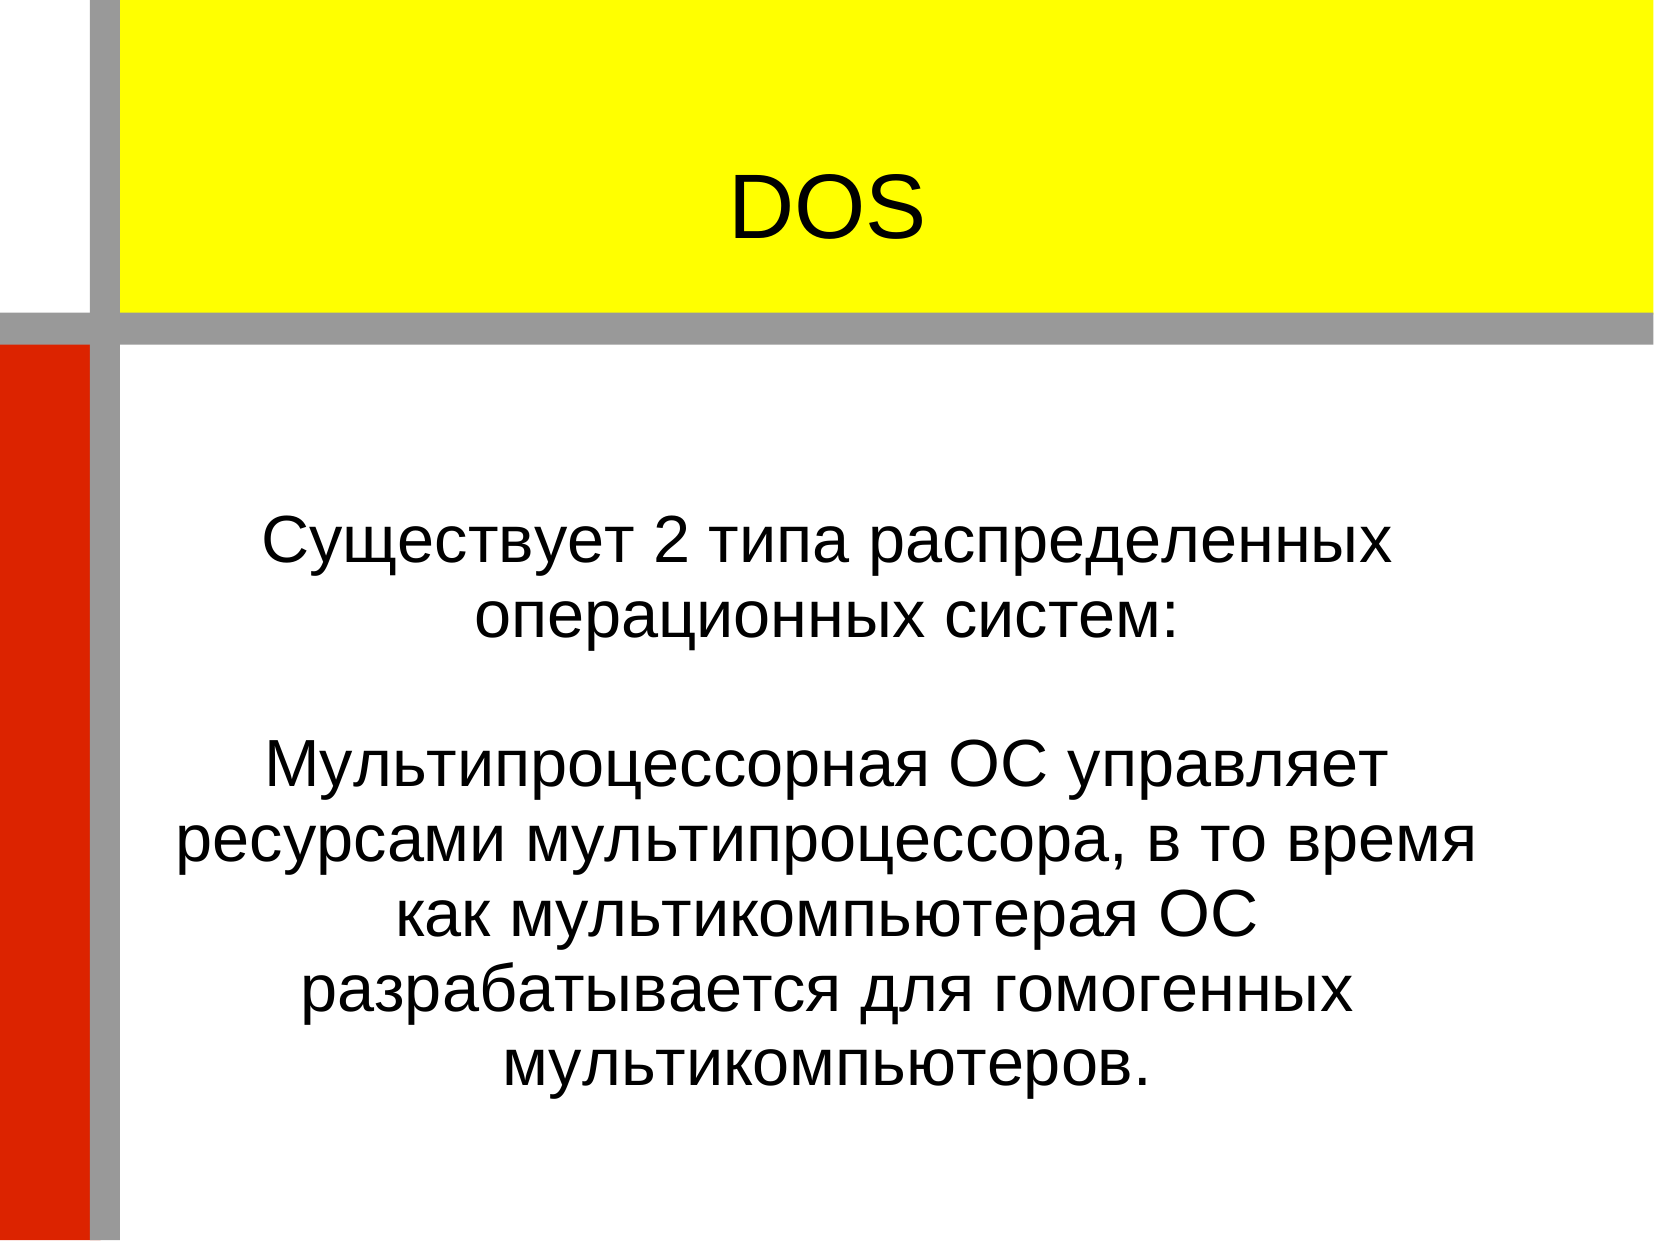

# DOS
Существует 2 типа распределенных операционных систем:
Мультипроцессорная ОС управляет ресурсами мультипроцессора, в то время как мультикомпьютерая ОС разрабатывается для гомогенных мультикомпьютеров.